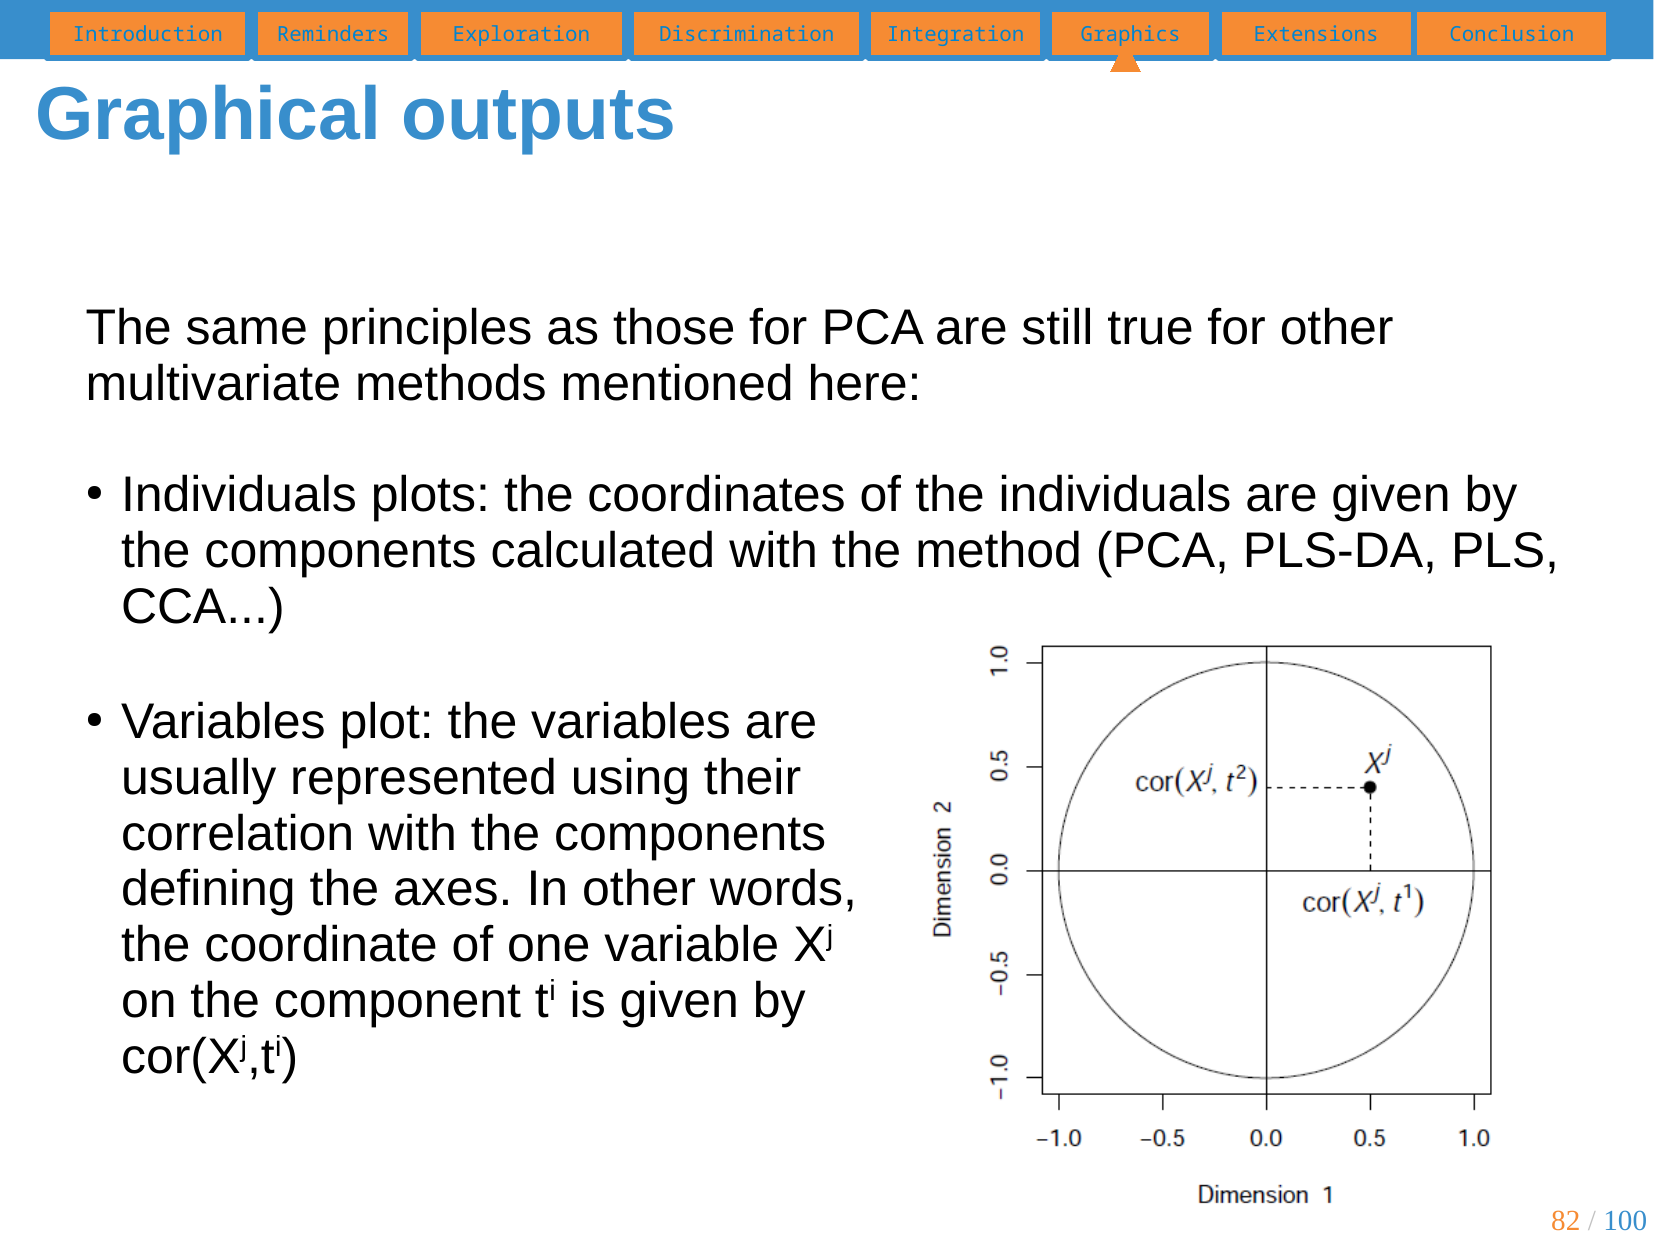

# Graphical outputs
The same principles as those for PCA are still true for other multivariate methods mentioned here:
Individuals plots: the coordinates of the individuals are given by the components calculated with the method (PCA, PLS-DA, PLS, CCA...)
Variables plot: the variables are usually represented using their correlation with the components defining the axes. In other words, the coordinate of one variable Xj on the component ti is given by cor(Xj,ti)
82